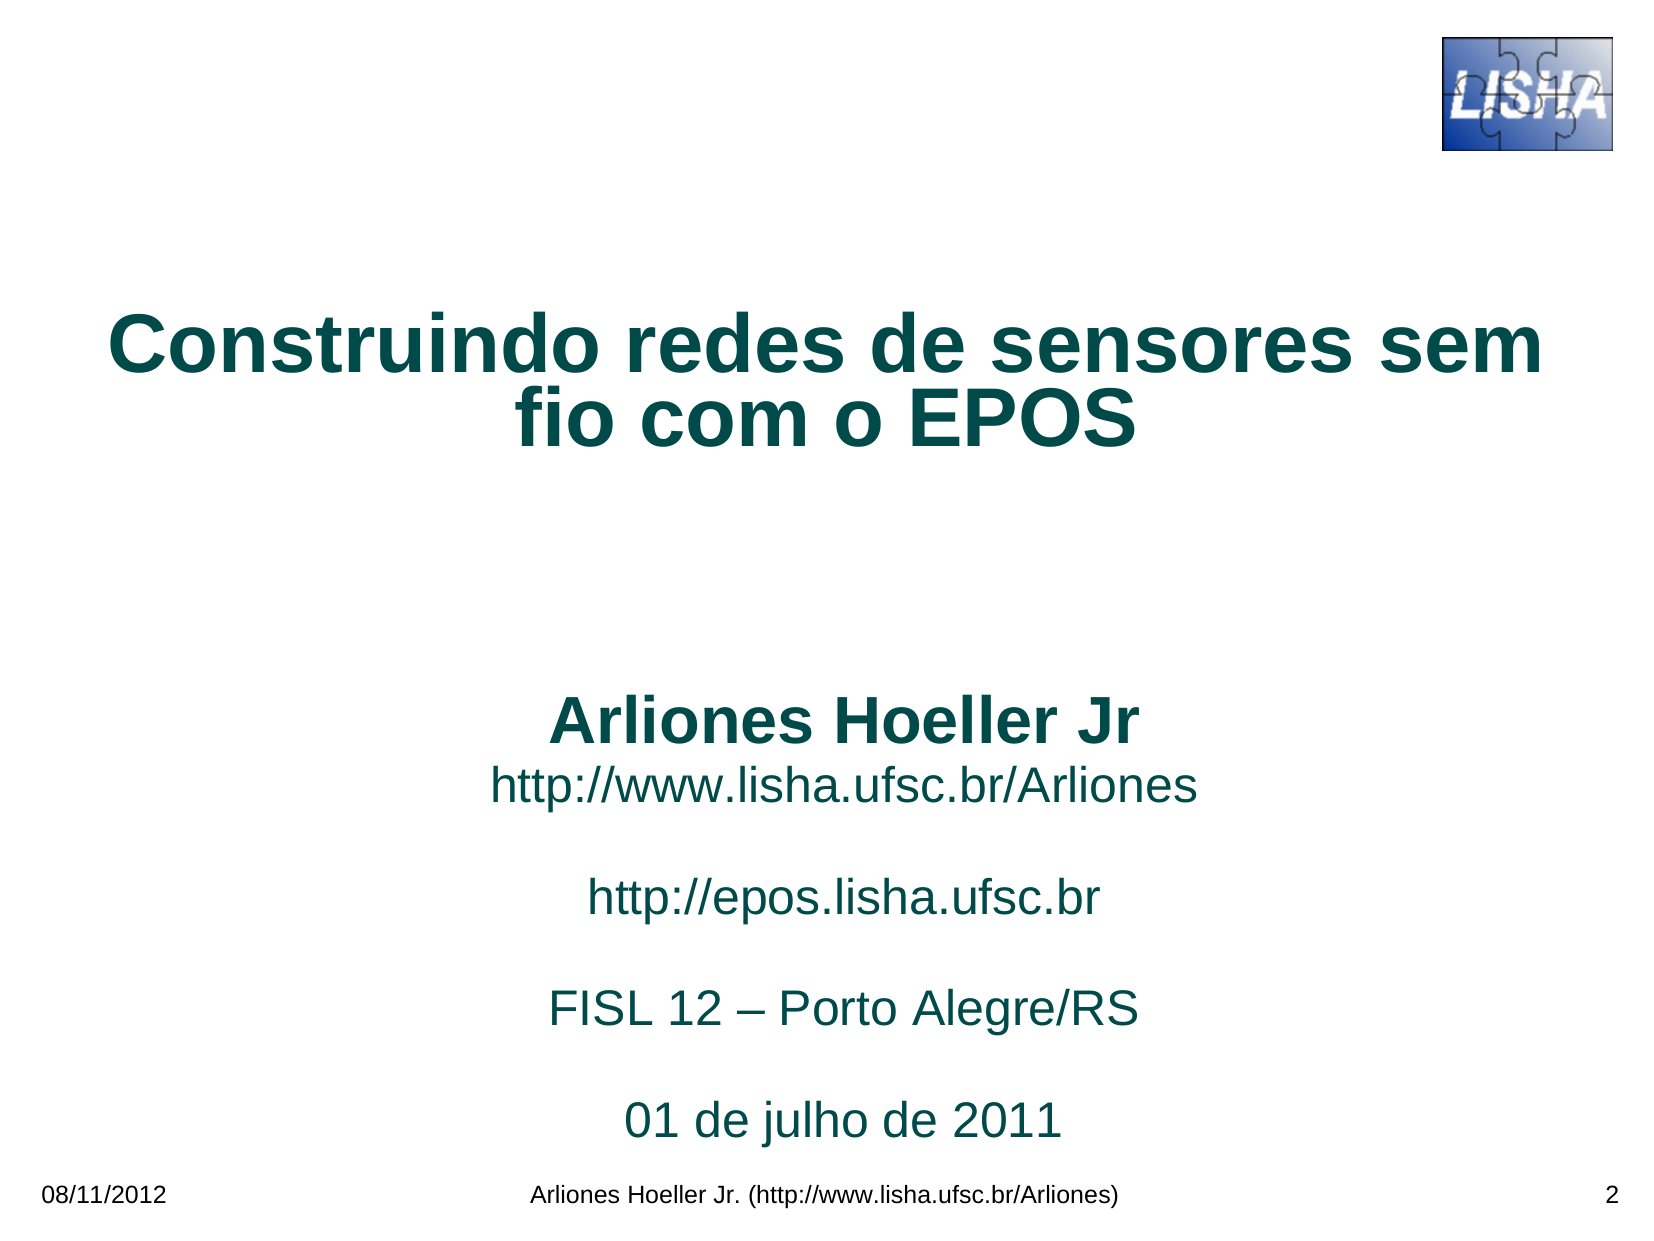

# Construindo redes de sensores sem fio com o EPOS
Arliones Hoeller Jr
http://www.lisha.ufsc.br/Arliones
http://epos.lisha.ufsc.br
FISL 12 – Porto Alegre/RS
01 de julho de 2011